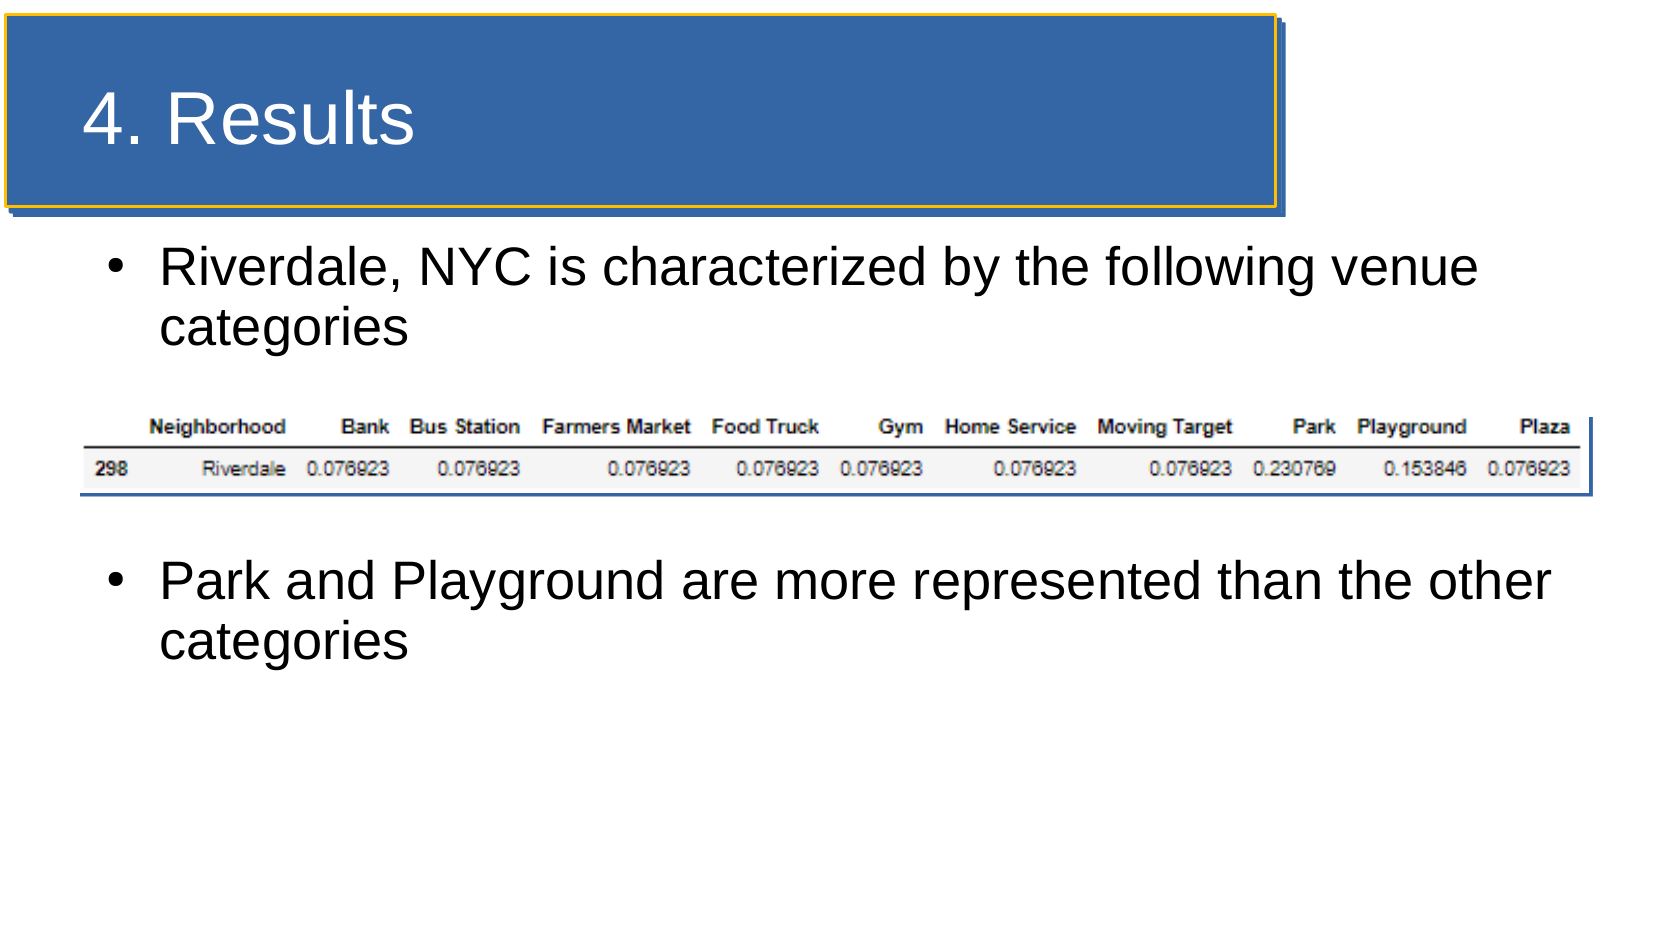

# 4. Results
Riverdale, NYC is characterized by the following venue categories
Park and Playground are more represented than the other categories